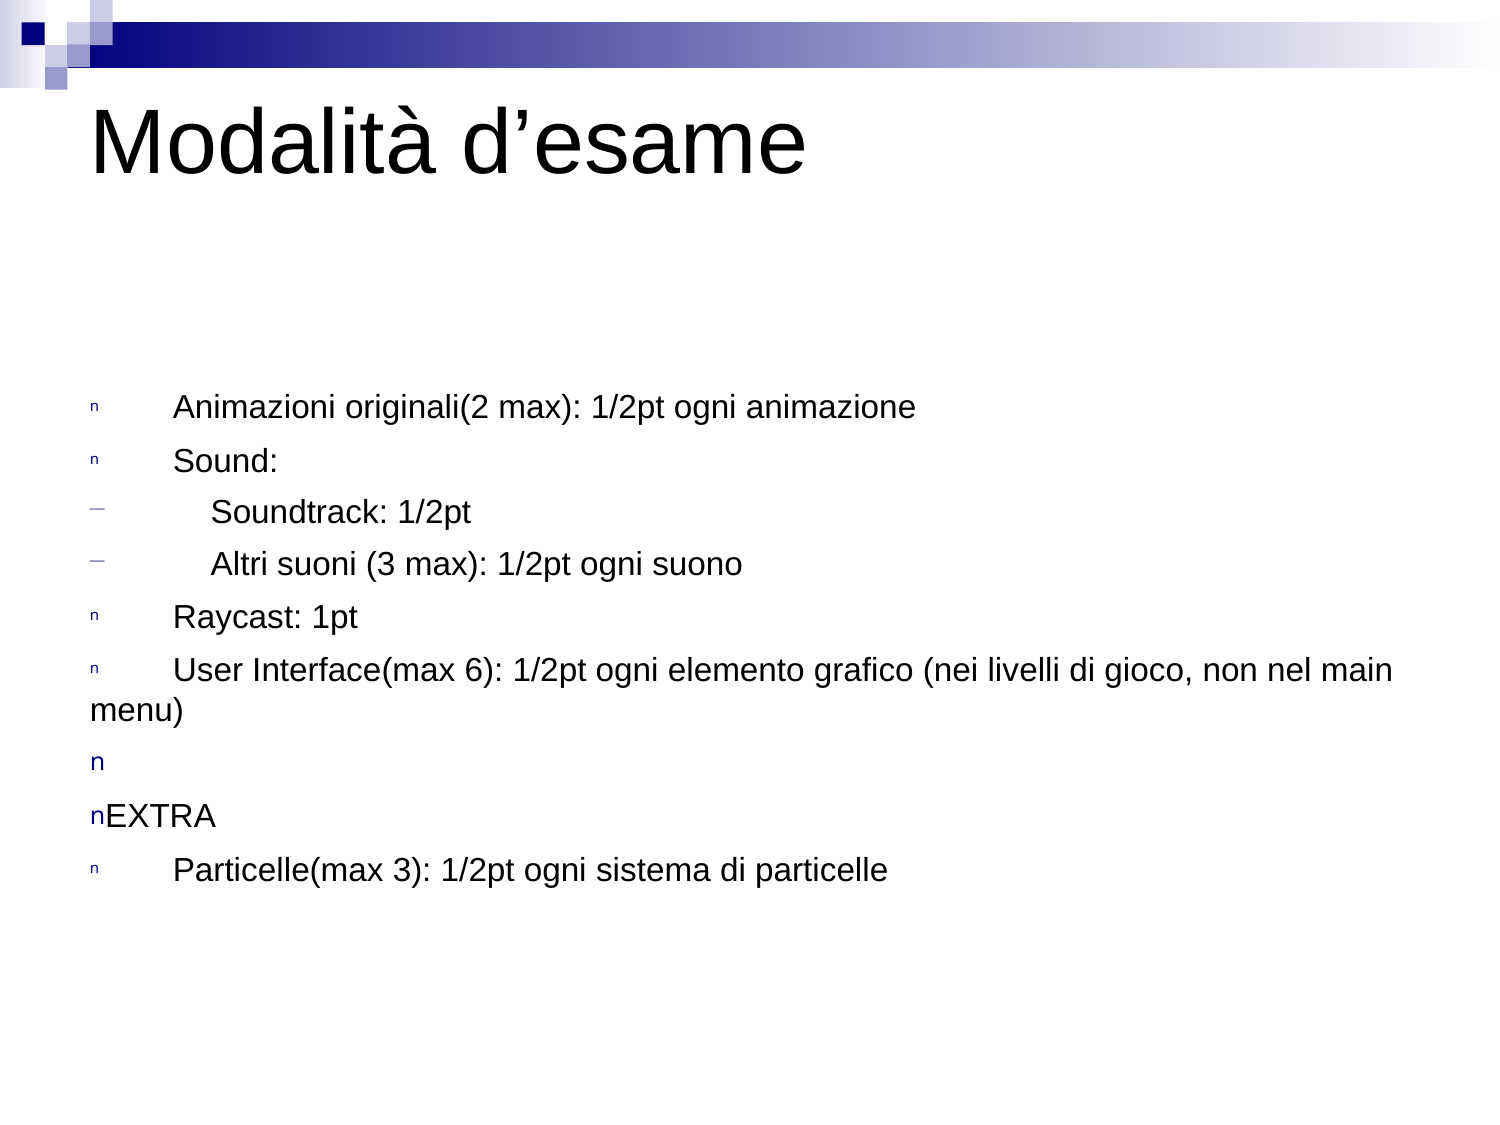

# Modalità d’esame
 Animazioni originali(2 max): 1/2pt ogni animazione
 Sound:
 Soundtrack: 1/2pt
 Altri suoni (3 max): 1/2pt ogni suono
 Raycast: 1pt
 User Interface(max 6): 1/2pt ogni elemento grafico (nei livelli di gioco, non nel main menu)
EXTRA
 Particelle(max 3): 1/2pt ogni sistema di particelle